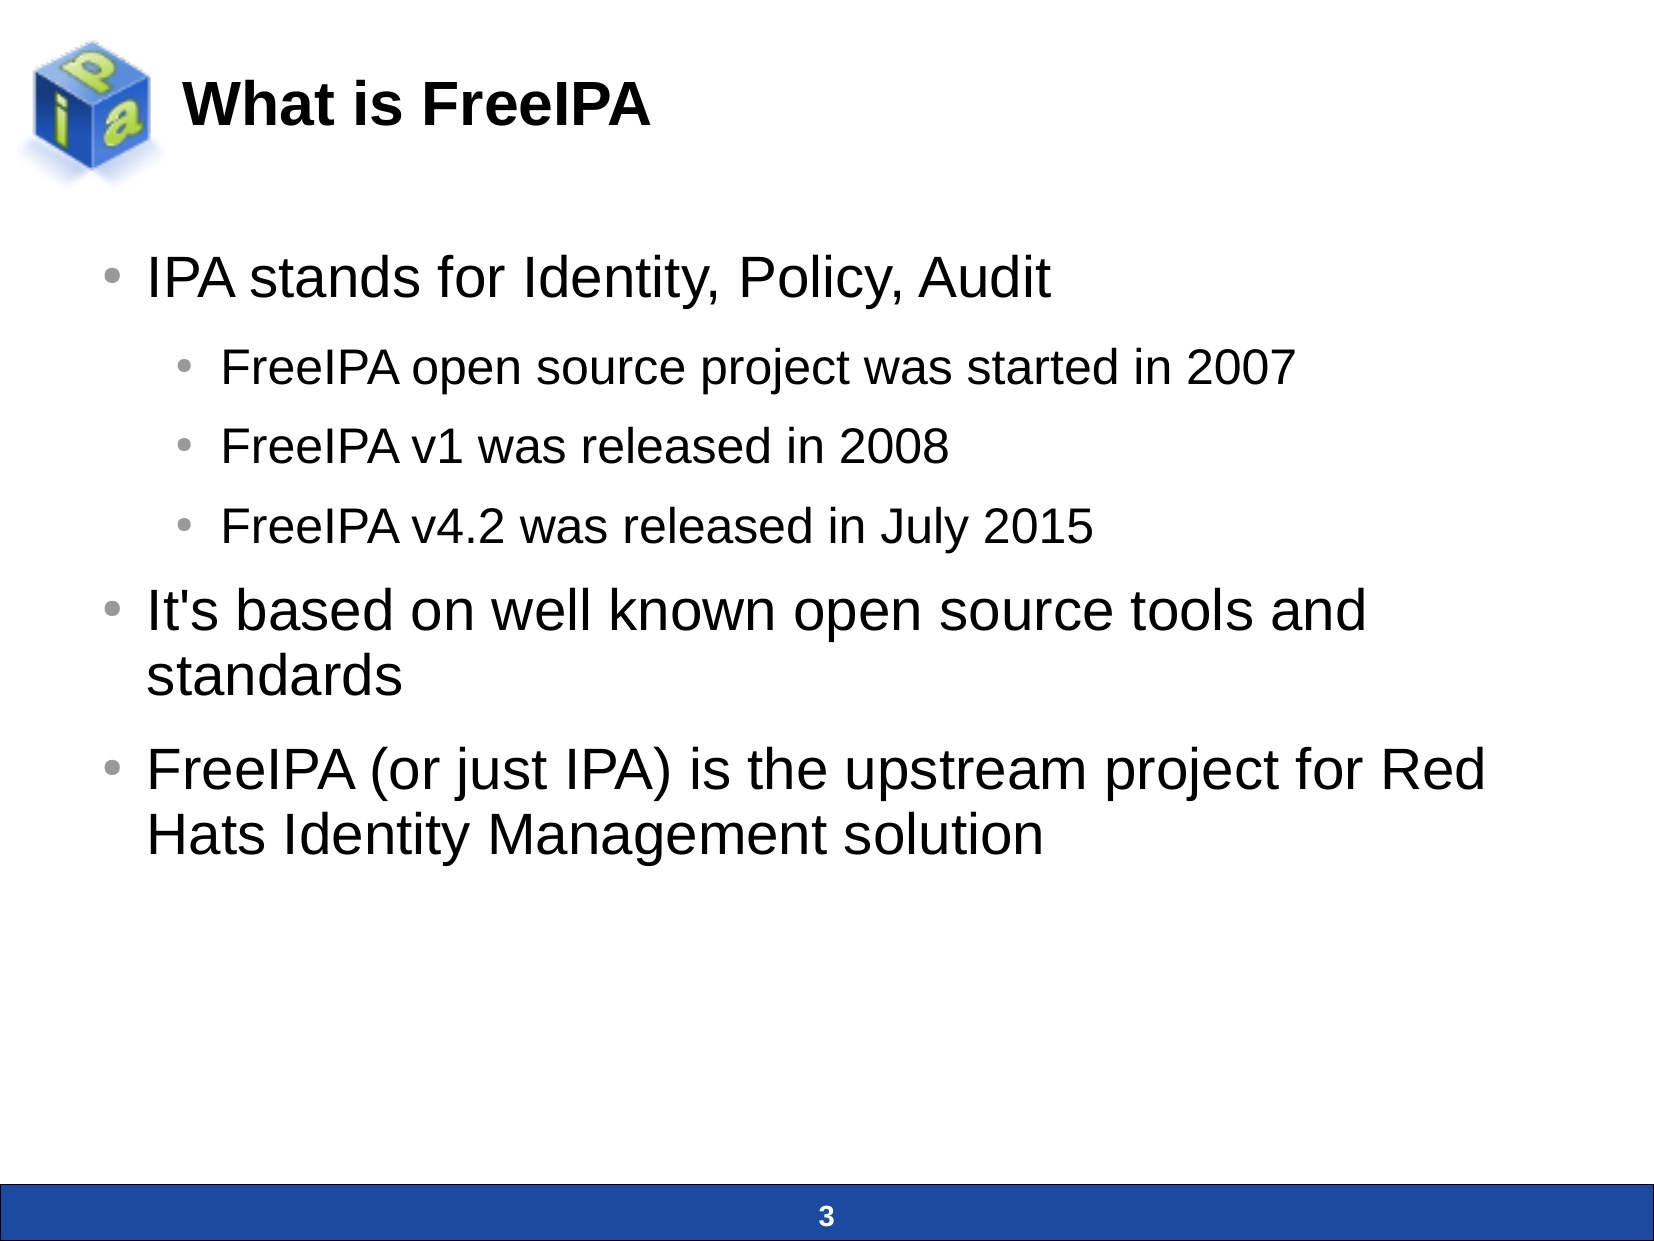

# What is FreeIPA
IPA stands for Identity, Policy, Audit
FreeIPA open source project was started in 2007
FreeIPA v1 was released in 2008
FreeIPA v4.2 was released in July 2015
It's based on well known open source tools and standards
FreeIPA (or just IPA) is the upstream project for Red Hats Identity Management solution
3